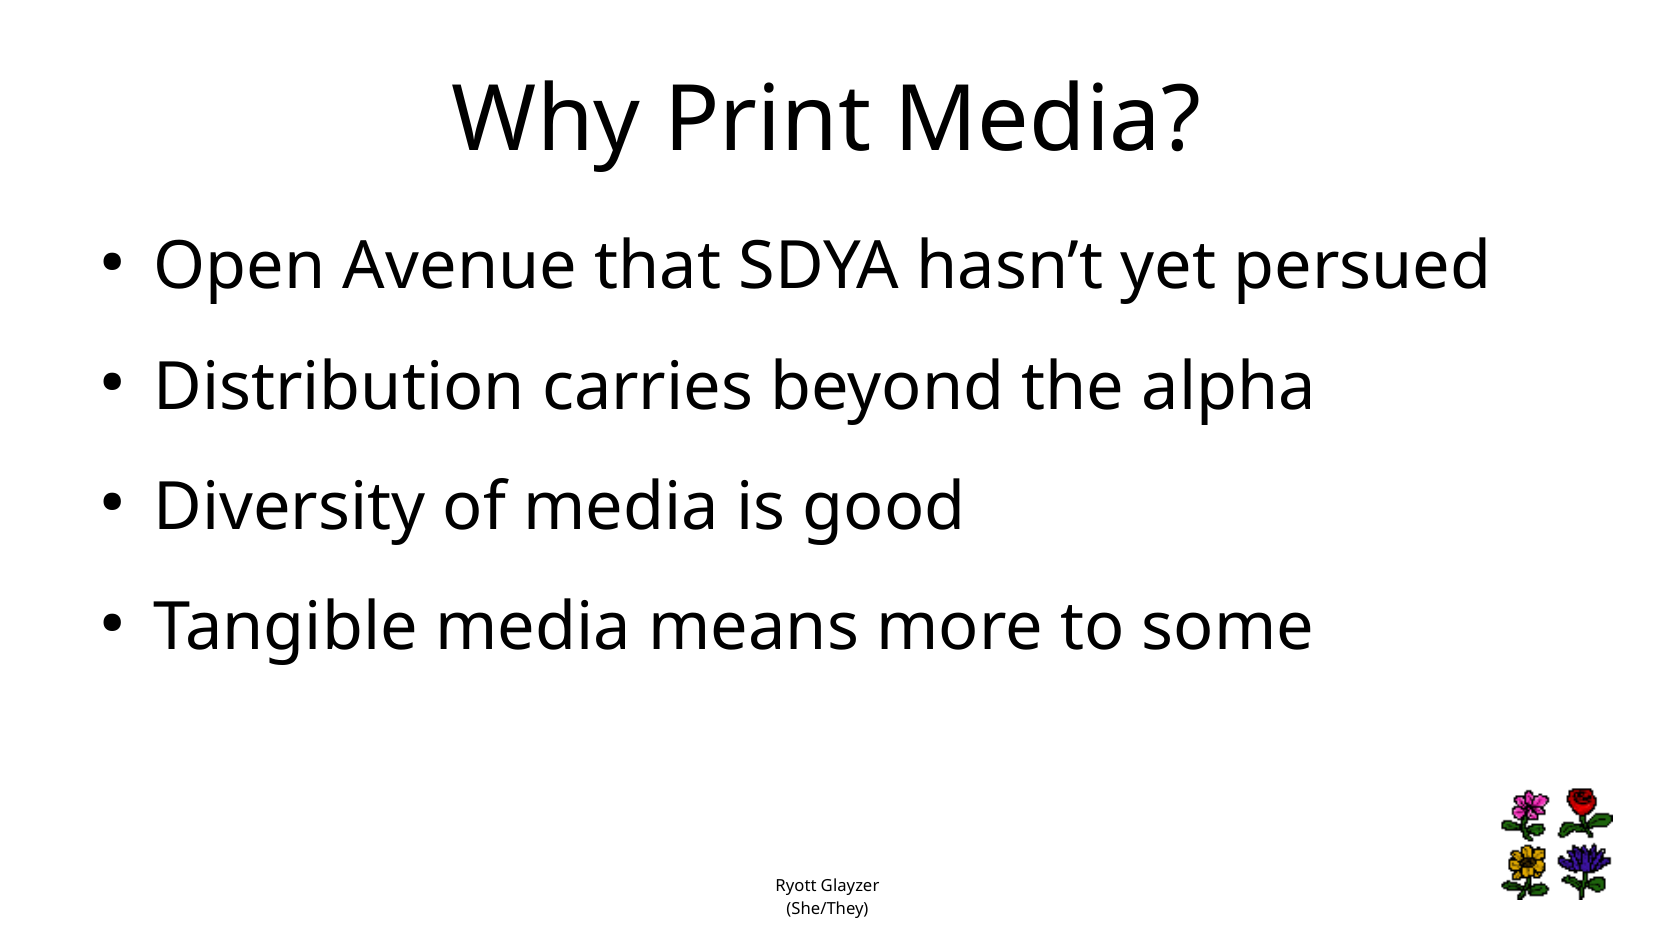

# Why Print Media?
Open Avenue that SDYA hasn’t yet persued
Distribution carries beyond the alpha
Diversity of media is good
Tangible media means more to some